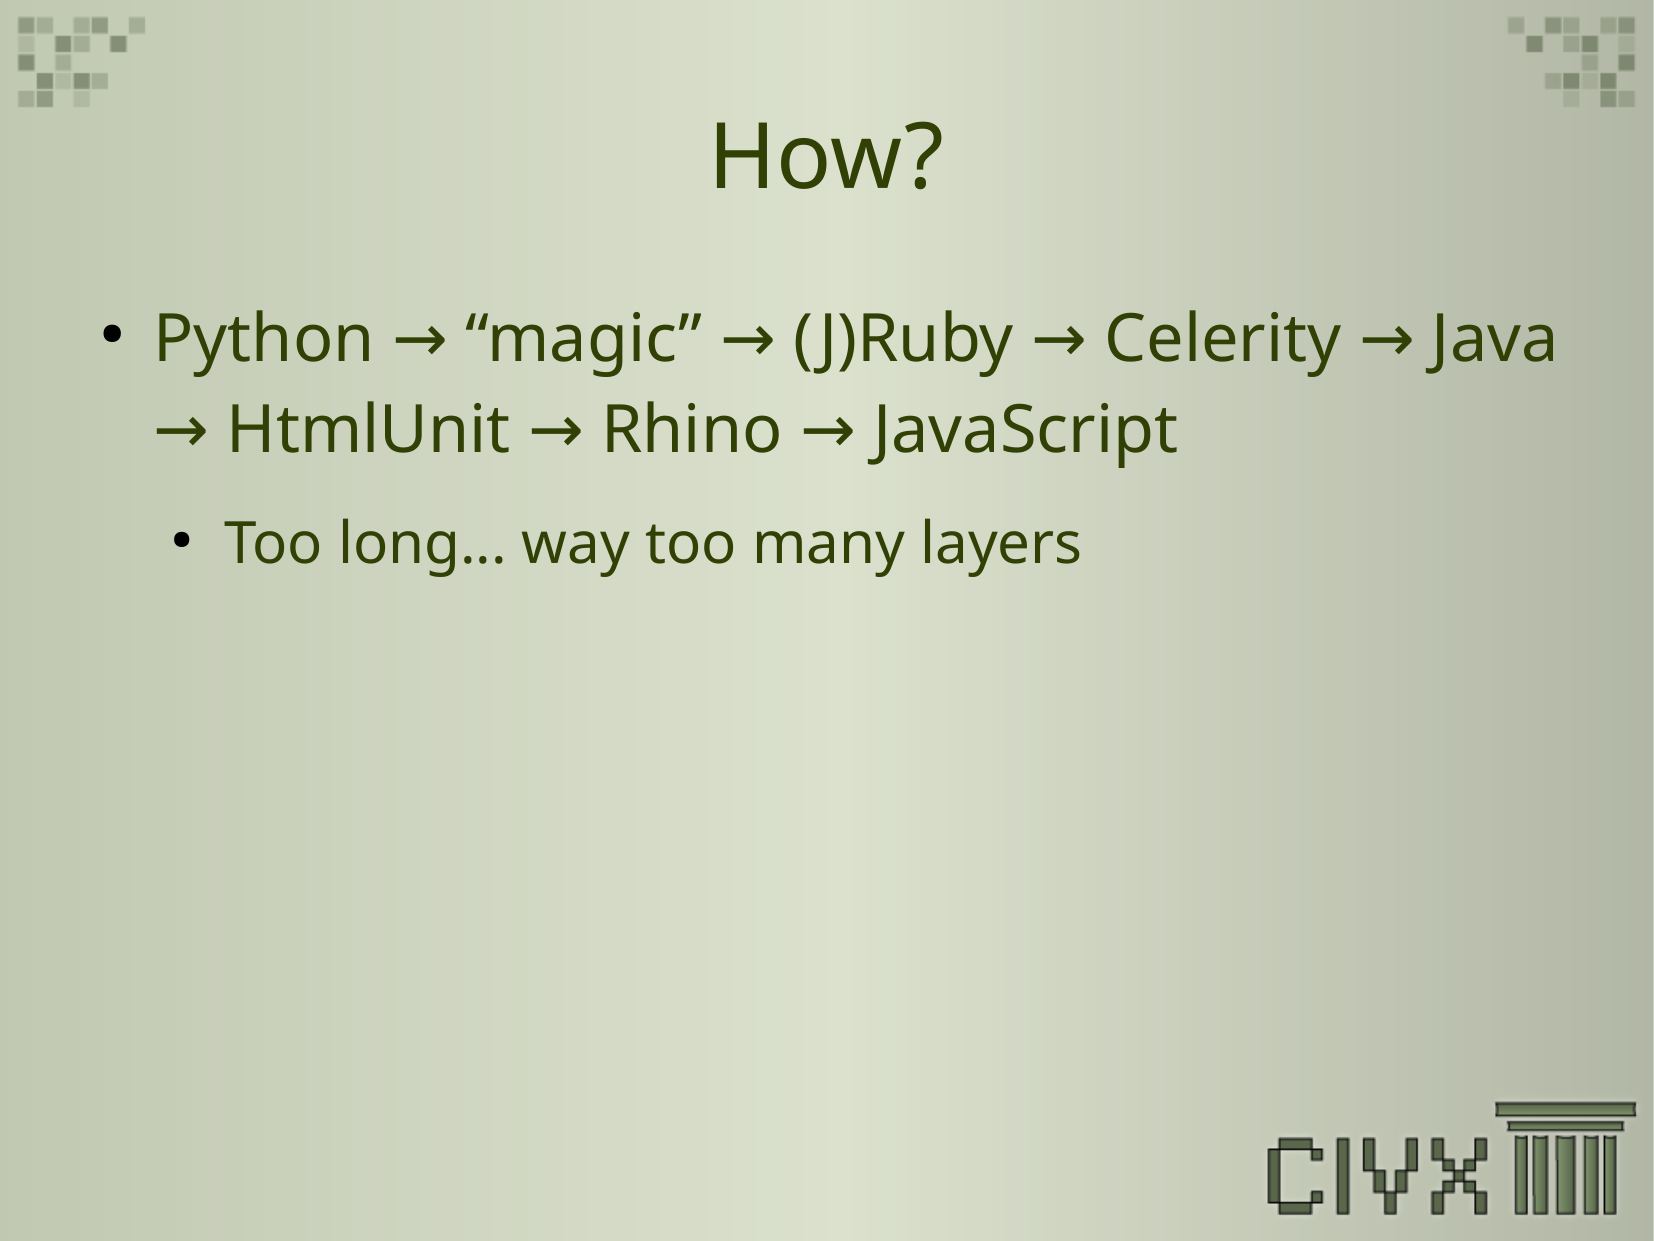

# How?
Python → “magic” → (J)Ruby → Celerity → Java → HtmlUnit → Rhino → JavaScript
Too long... way too many layers